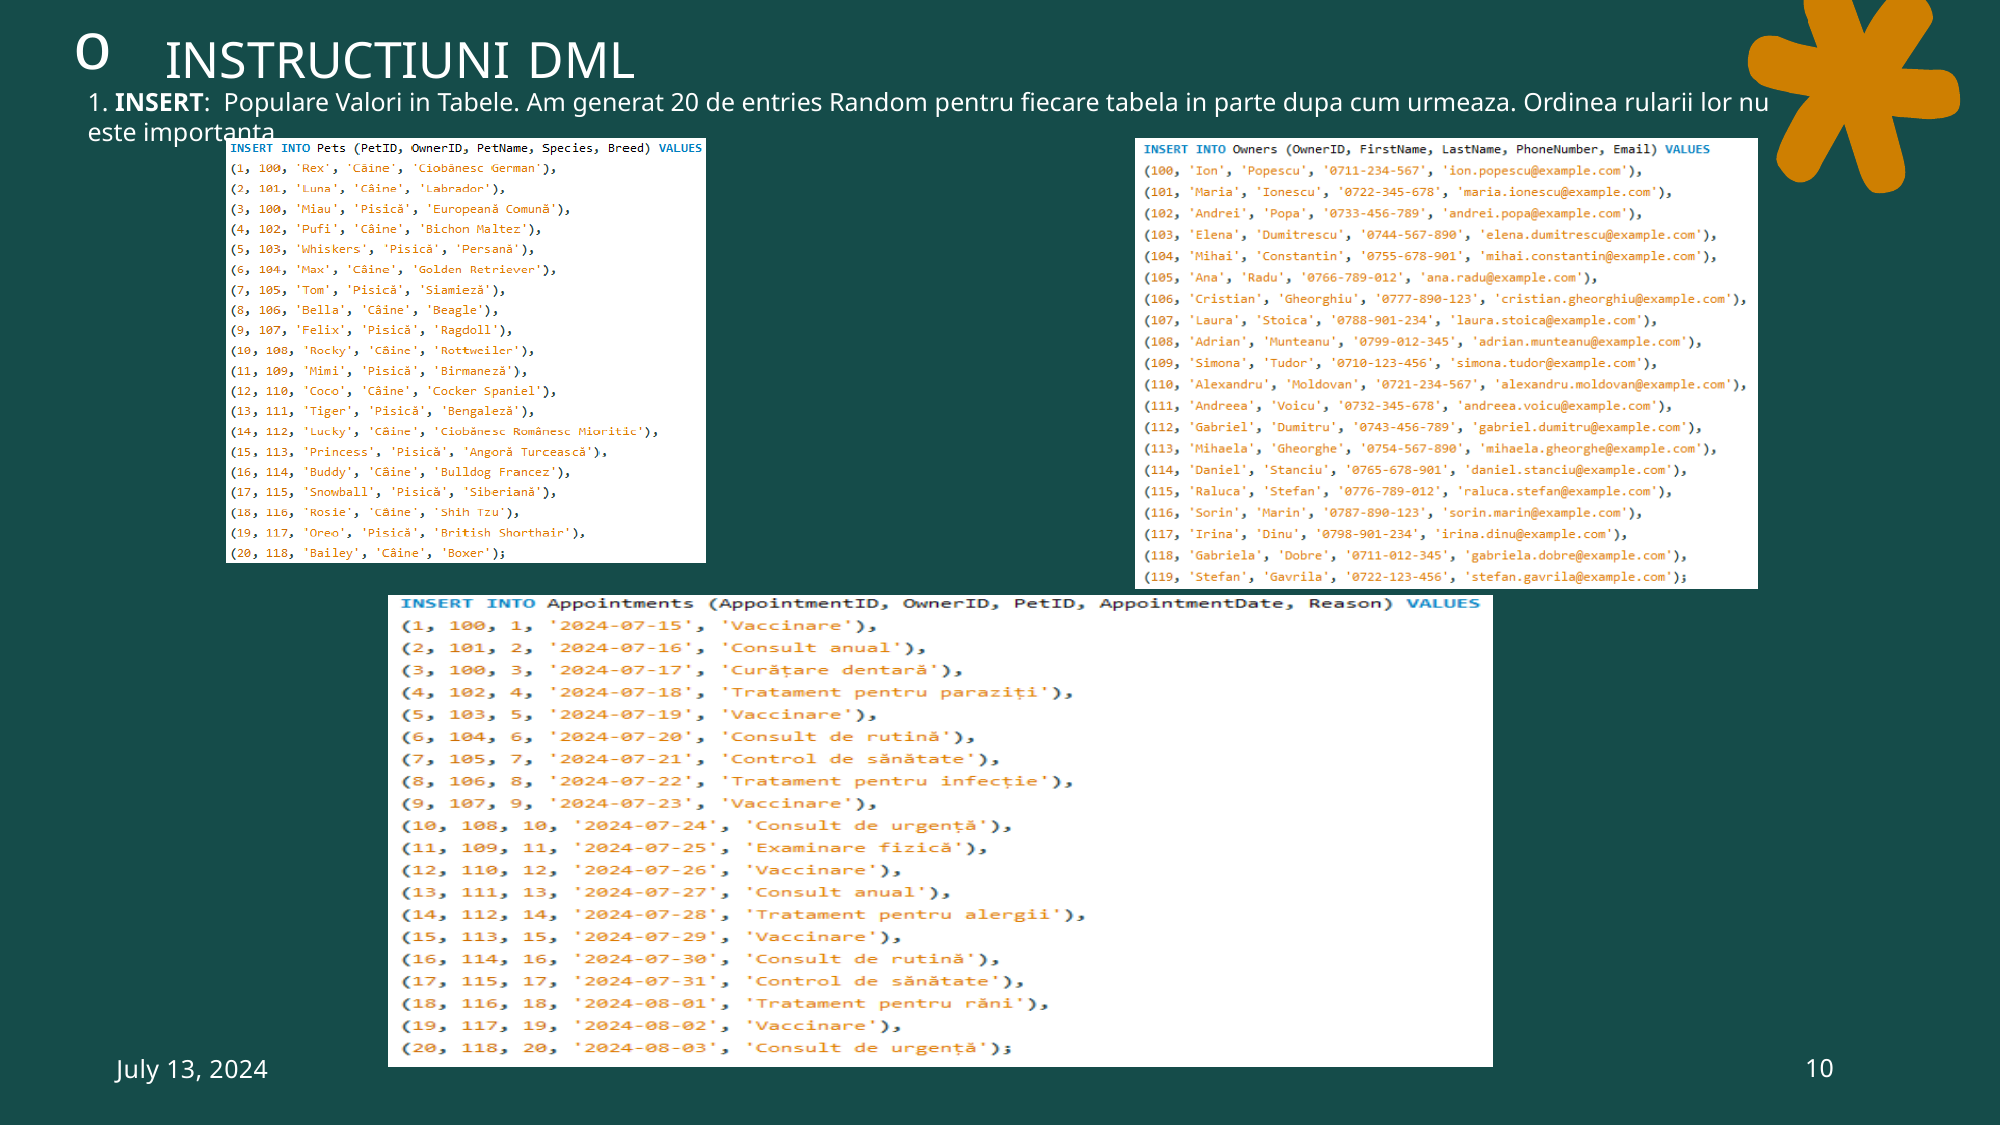

# INSTRUCTIUNI DML
1. INSERT: Populare Valori in Tabele. Am generat 20 de entries Random pentru fiecare tabela in parte dupa cum urmeaza. Ordinea rularii lor nu este importanta.
July 13, 2024